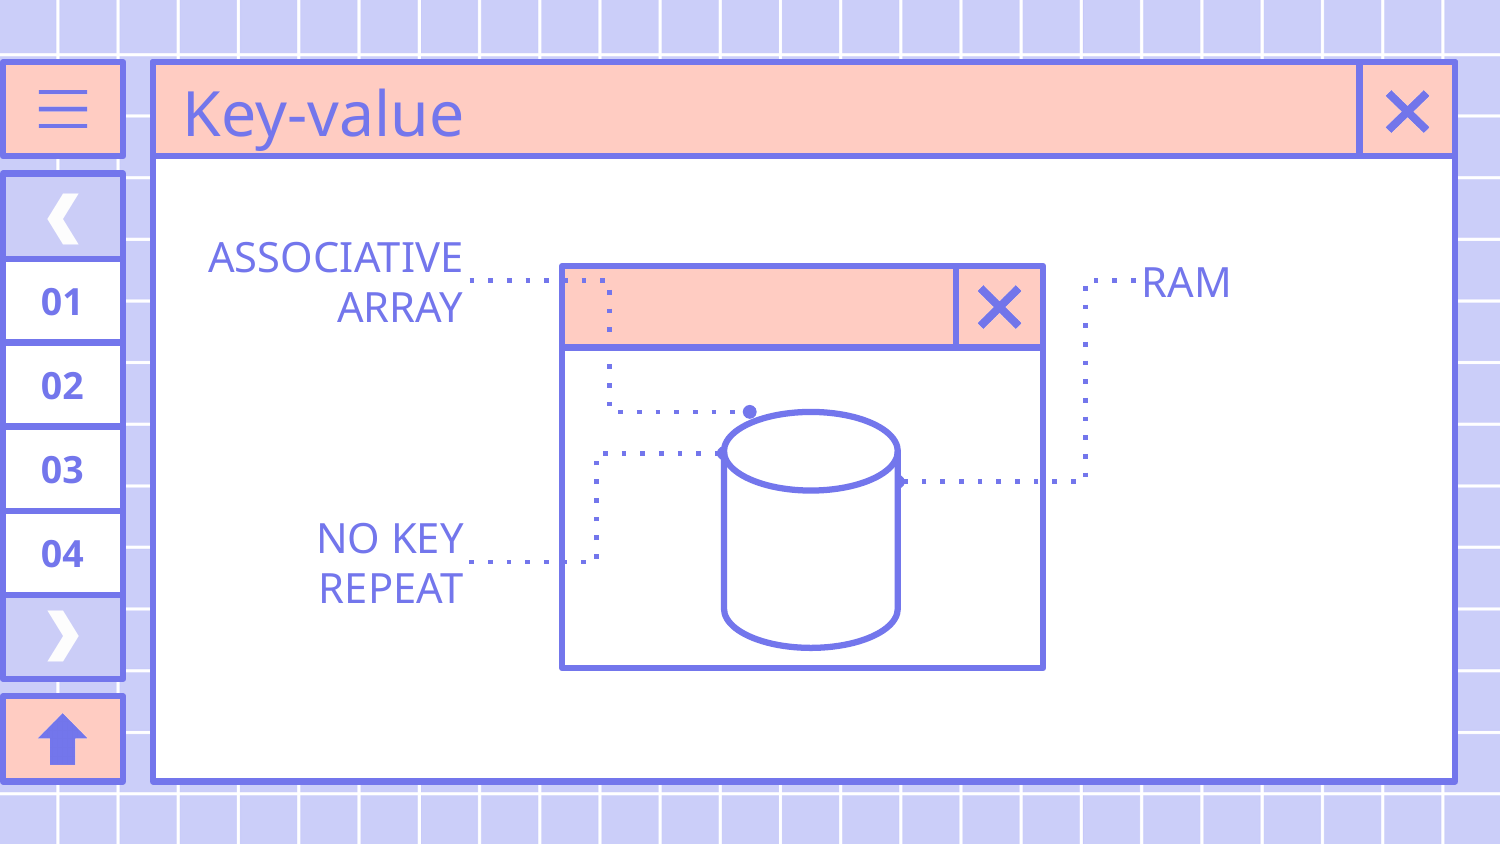

# Key-value
ASSOCIATIVE
ARRAY
RAM
01
02
03
NO KEY REPEAT
04